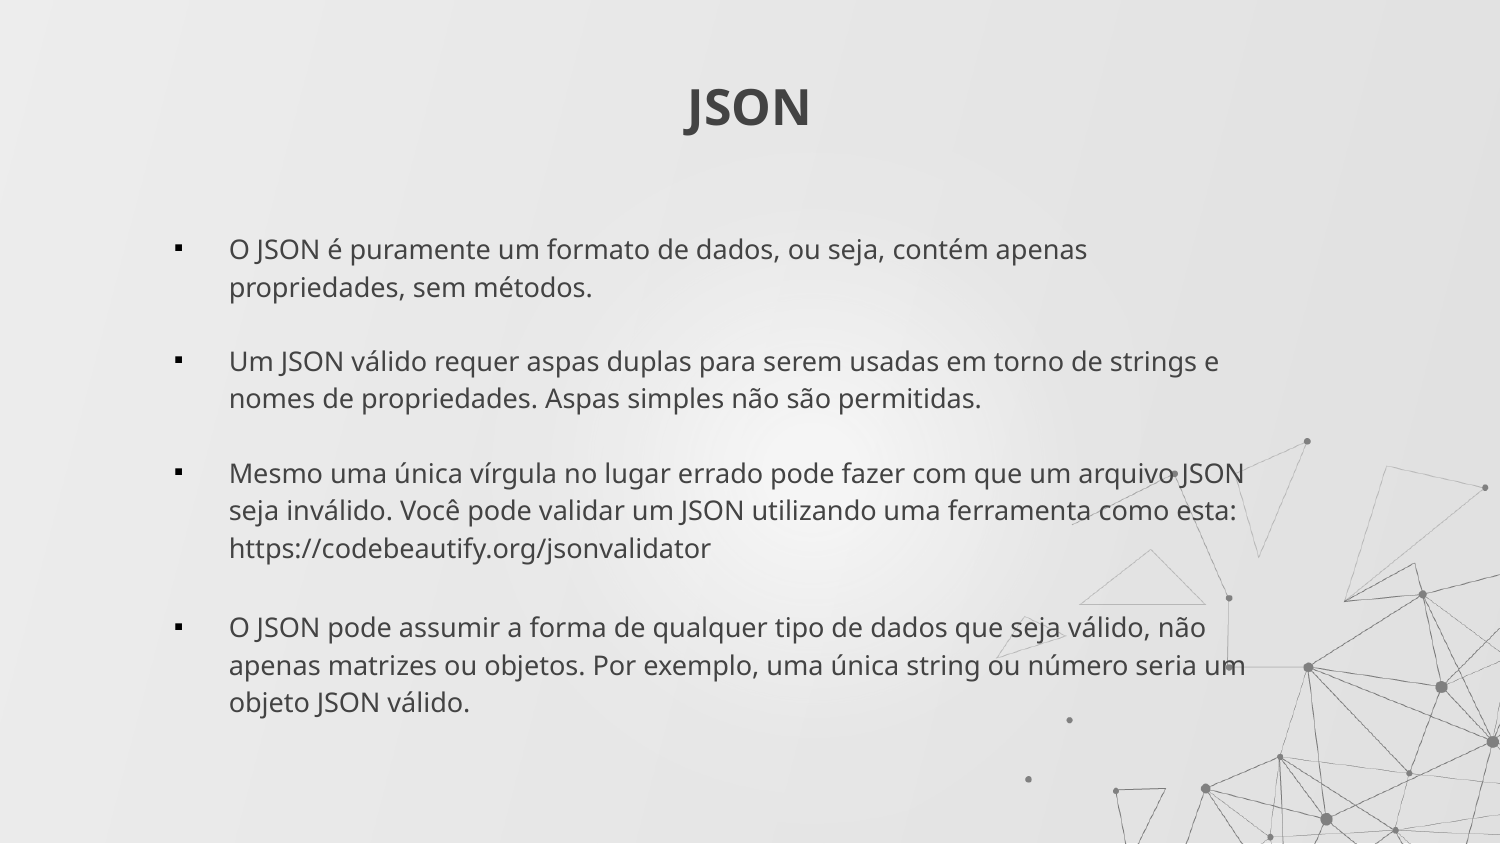

JSON
# O JSON é puramente um formato de dados, ou seja, contém apenas propriedades, sem métodos.
Um JSON válido requer aspas duplas para serem usadas em torno de strings e nomes de propriedades. Aspas simples não são permitidas.
Mesmo uma única vírgula no lugar errado pode fazer com que um arquivo JSON seja inválido. Você pode validar um JSON utilizando uma ferramenta como esta: https://codebeautify.org/jsonvalidator
O JSON pode assumir a forma de qualquer tipo de dados que seja válido, não apenas matrizes ou objetos. Por exemplo, uma única string ou número seria um objeto JSON válido.